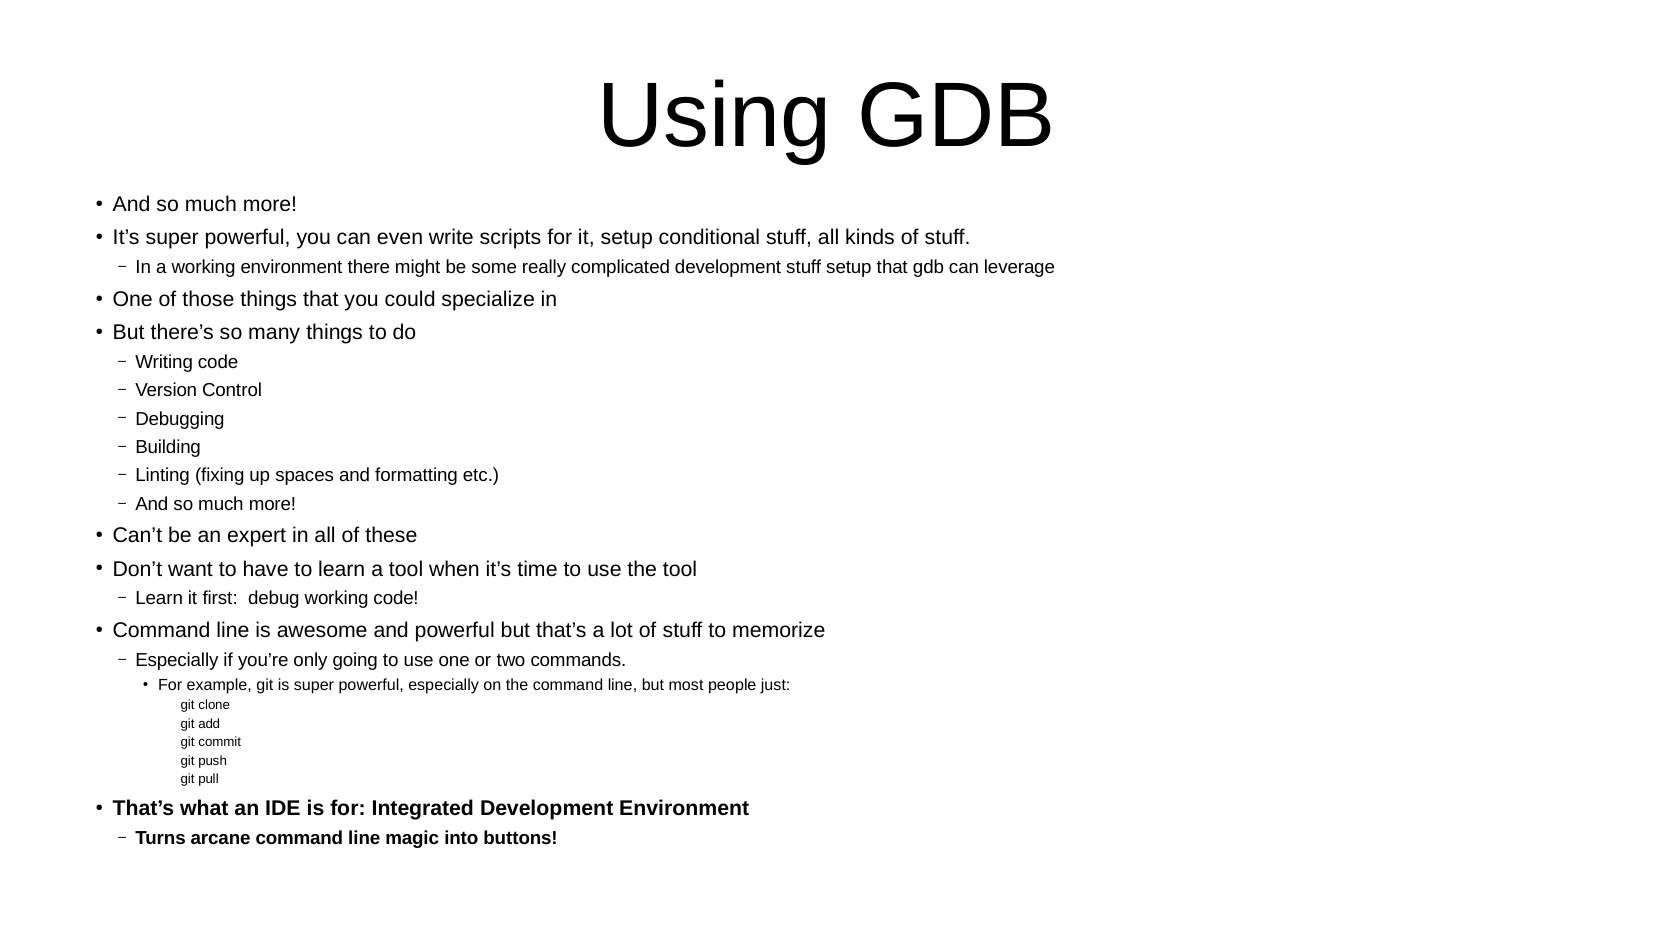

# Using GDB
And so much more!
It’s super powerful, you can even write scripts for it, setup conditional stuff, all kinds of stuff.
In a working environment there might be some really complicated development stuff setup that gdb can leverage
One of those things that you could specialize in
But there’s so many things to do
Writing code
Version Control
Debugging
Building
Linting (fixing up spaces and formatting etc.)
And so much more!
Can’t be an expert in all of these
Don’t want to have to learn a tool when it’s time to use the tool
Learn it first: debug working code!
Command line is awesome and powerful but that’s a lot of stuff to memorize
Especially if you’re only going to use one or two commands.
For example, git is super powerful, especially on the command line, but most people just:
git clone
git add
git commit
git push
git pull
That’s what an IDE is for: Integrated Development Environment
Turns arcane command line magic into buttons!